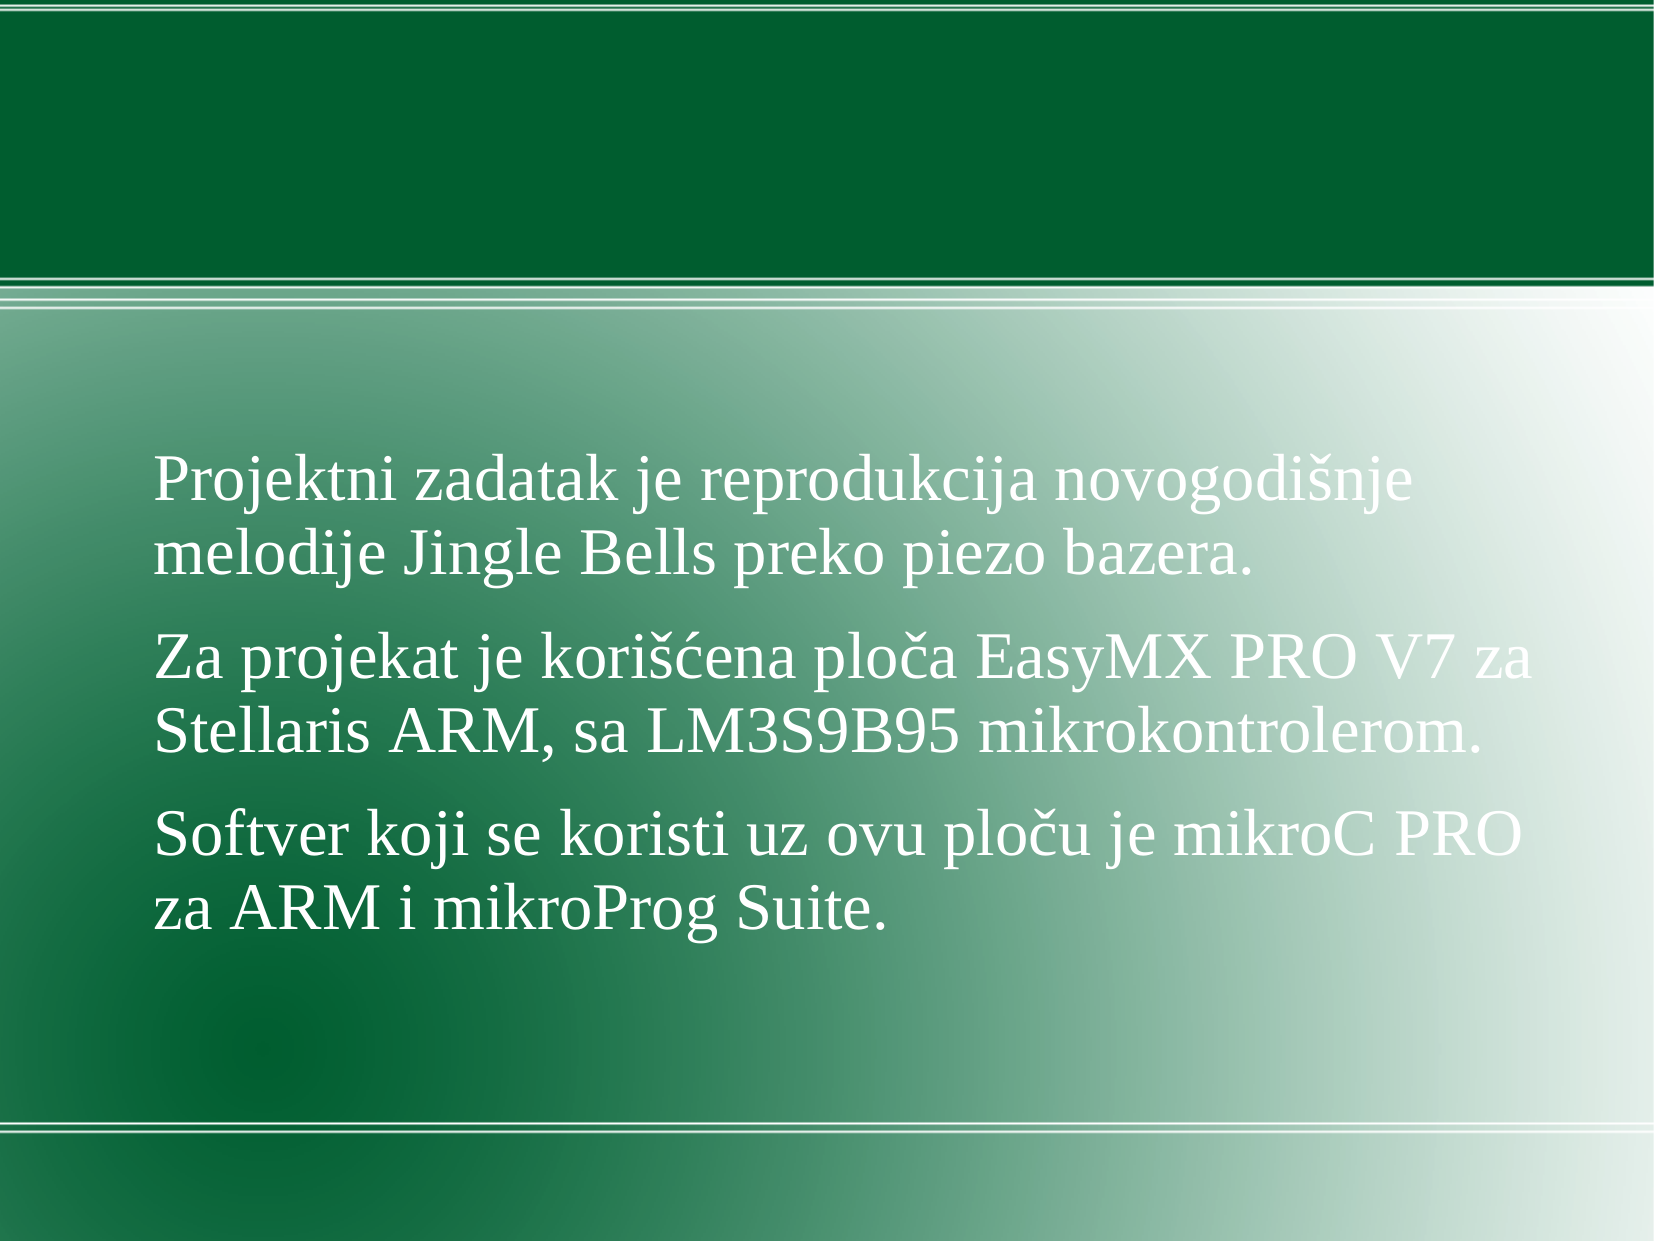

#
Projektni zadatak je reprodukcija novogodišnje melodije Jingle Bells preko piezo bazera.
Za projekat je korišćena ploča EasyMX PRO V7 za Stellaris ARM, sa LM3S9B95 mikrokontrolerom.
Softver koji se koristi uz ovu ploču je mikroC PRO za ARM i mikroProg Suite.